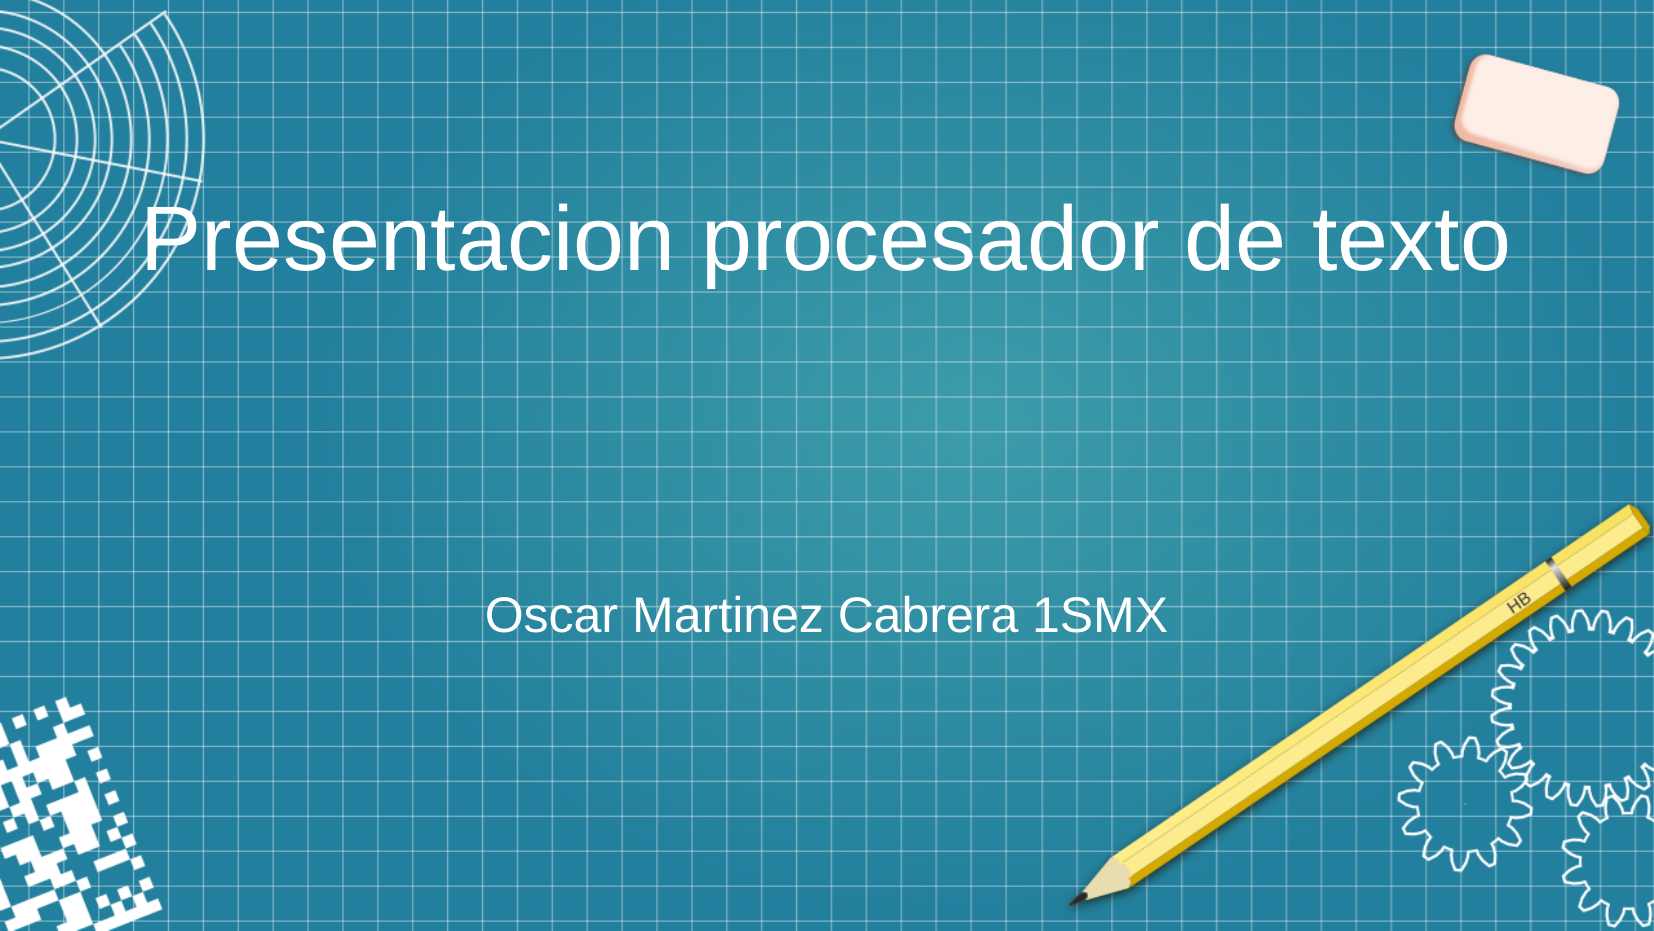

# Presentacion procesador de texto
Oscar Martinez Cabrera 1SMX